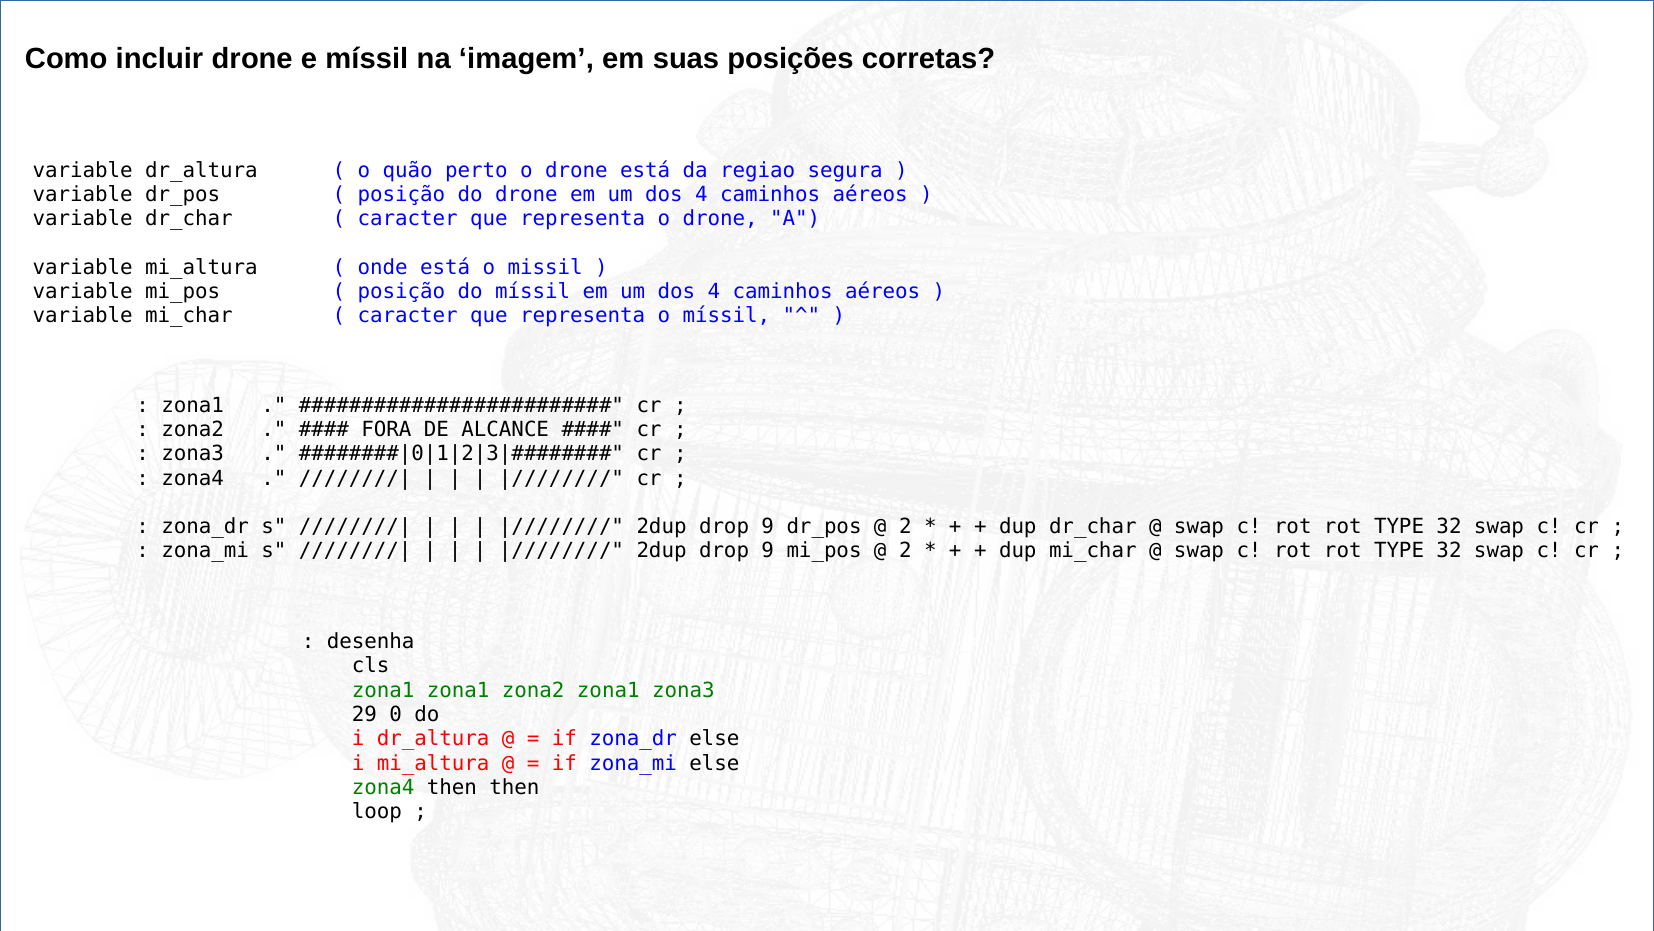

Como incluir drone e míssil na ‘imagem’, em suas posições corretas?
variable dr_altura ( o quão perto o drone está da regiao segura )
variable dr_pos ( posição do drone em um dos 4 caminhos aéreos )
variable dr_char ( caracter que representa o drone, "A")
variable mi_altura ( onde está o missil )
variable mi_pos ( posição do míssil em um dos 4 caminhos aéreos )
variable mi_char ( caracter que representa o míssil, "^" )
: zona1 ." #########################" cr ;
: zona2 ." #### FORA DE ALCANCE ####" cr ;
: zona3 ." ########|0|1|2|3|########" cr ;
: zona4 ." ////////| | | | |////////" cr ;
: zona_dr s" ////////| | | | |////////" 2dup drop 9 dr_pos @ 2 * + + dup dr_char @ swap c! rot rot TYPE 32 swap c! cr ;
: zona_mi s" ////////| | | | |////////" 2dup drop 9 mi_pos @ 2 * + + dup mi_char @ swap c! rot rot TYPE 32 swap c! cr ;
: desenha
 cls
 zona1 zona1 zona2 zona1 zona3
 29 0 do
 i dr_altura @ = if zona_dr else
 i mi_altura @ = if zona_mi else
 zona4 then then
 loop ;